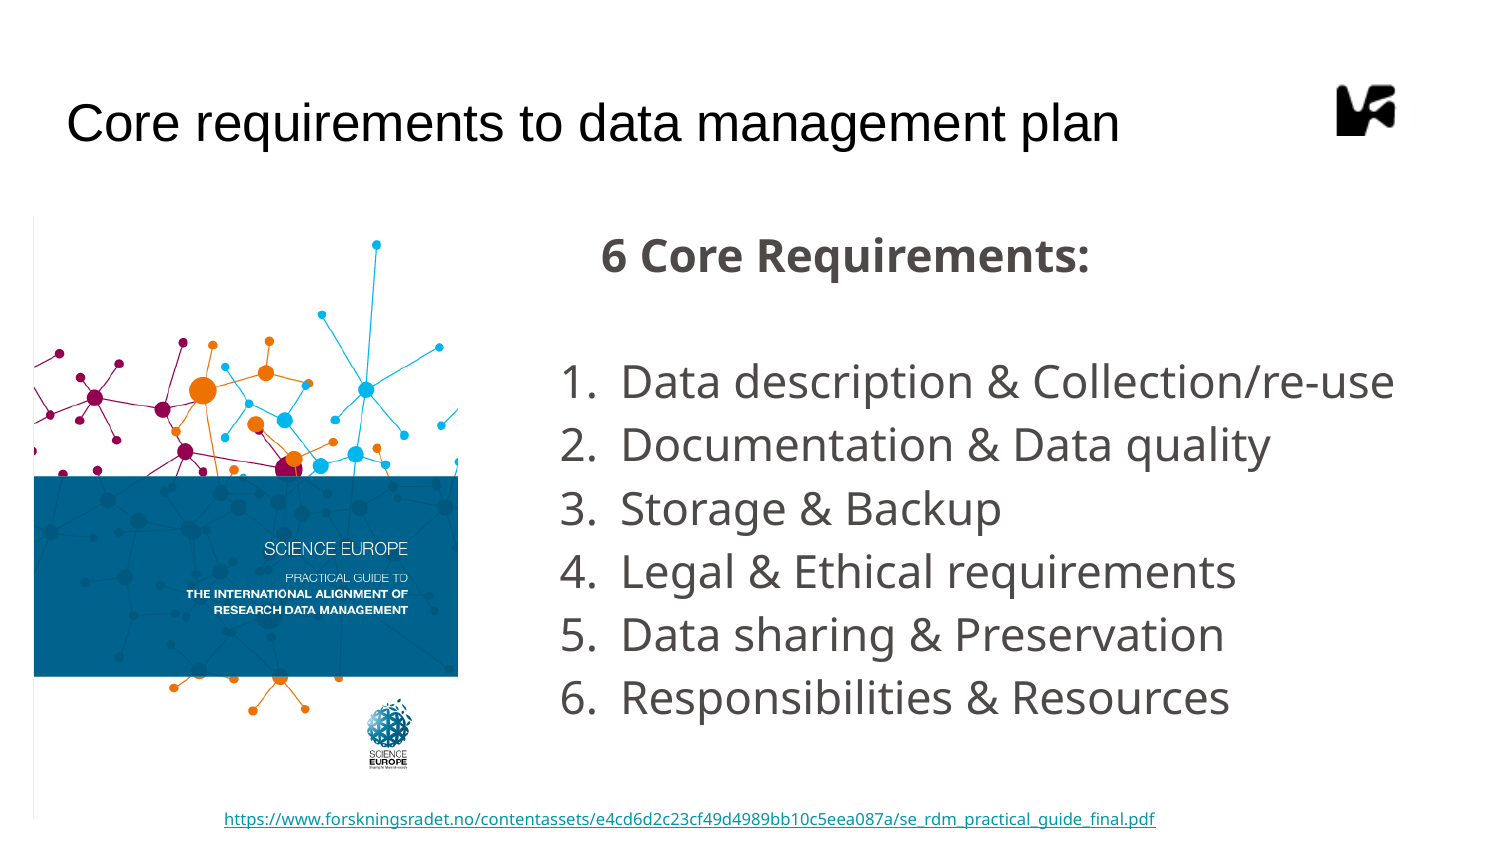

# Core requirements to data management plan
6 Core Requirements:
Data description & Collection/re-use
Documentation & Data quality
Storage & Backup
Legal & Ethical requirements
Data sharing & Preservation
Responsibilities & Resources
https://www.forskningsradet.no/contentassets/e4cd6d2c23cf49d4989bb10c5eea087a/se_rdm_practical_guide_final.pdf